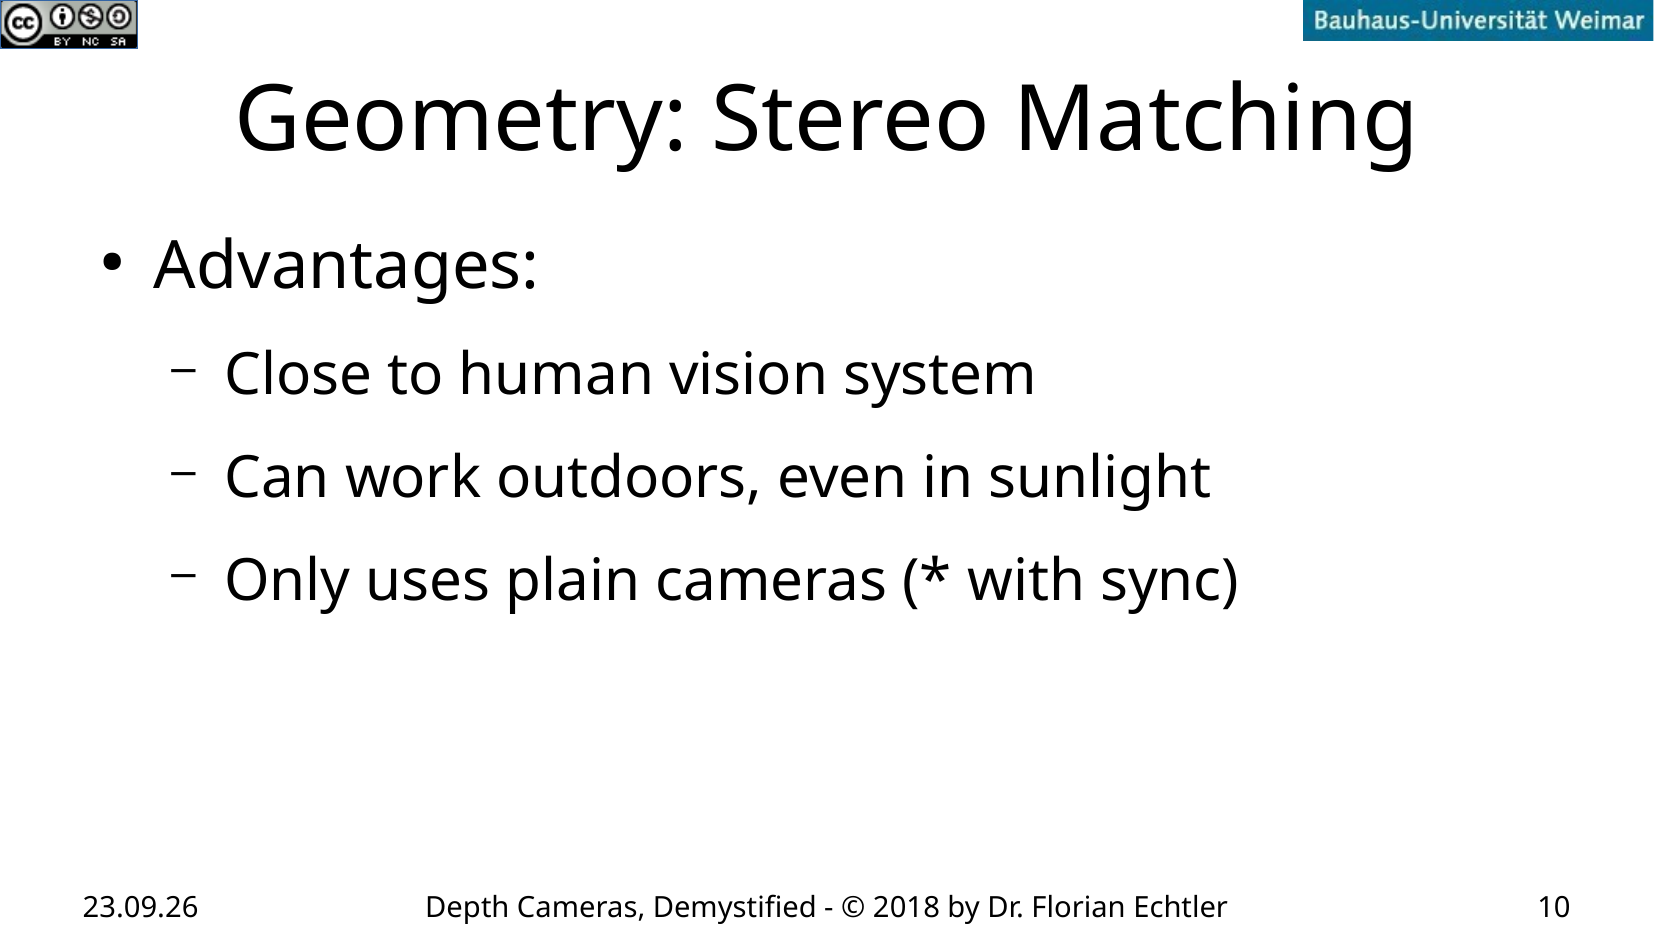

# Geometry: Stereo Matching
Advantages:
Close to human vision system
Can work outdoors, even in sunlight
Only uses plain cameras (* with sync)
Depth Cameras, Demystified - © 2018 by Dr. Florian Echtler
10